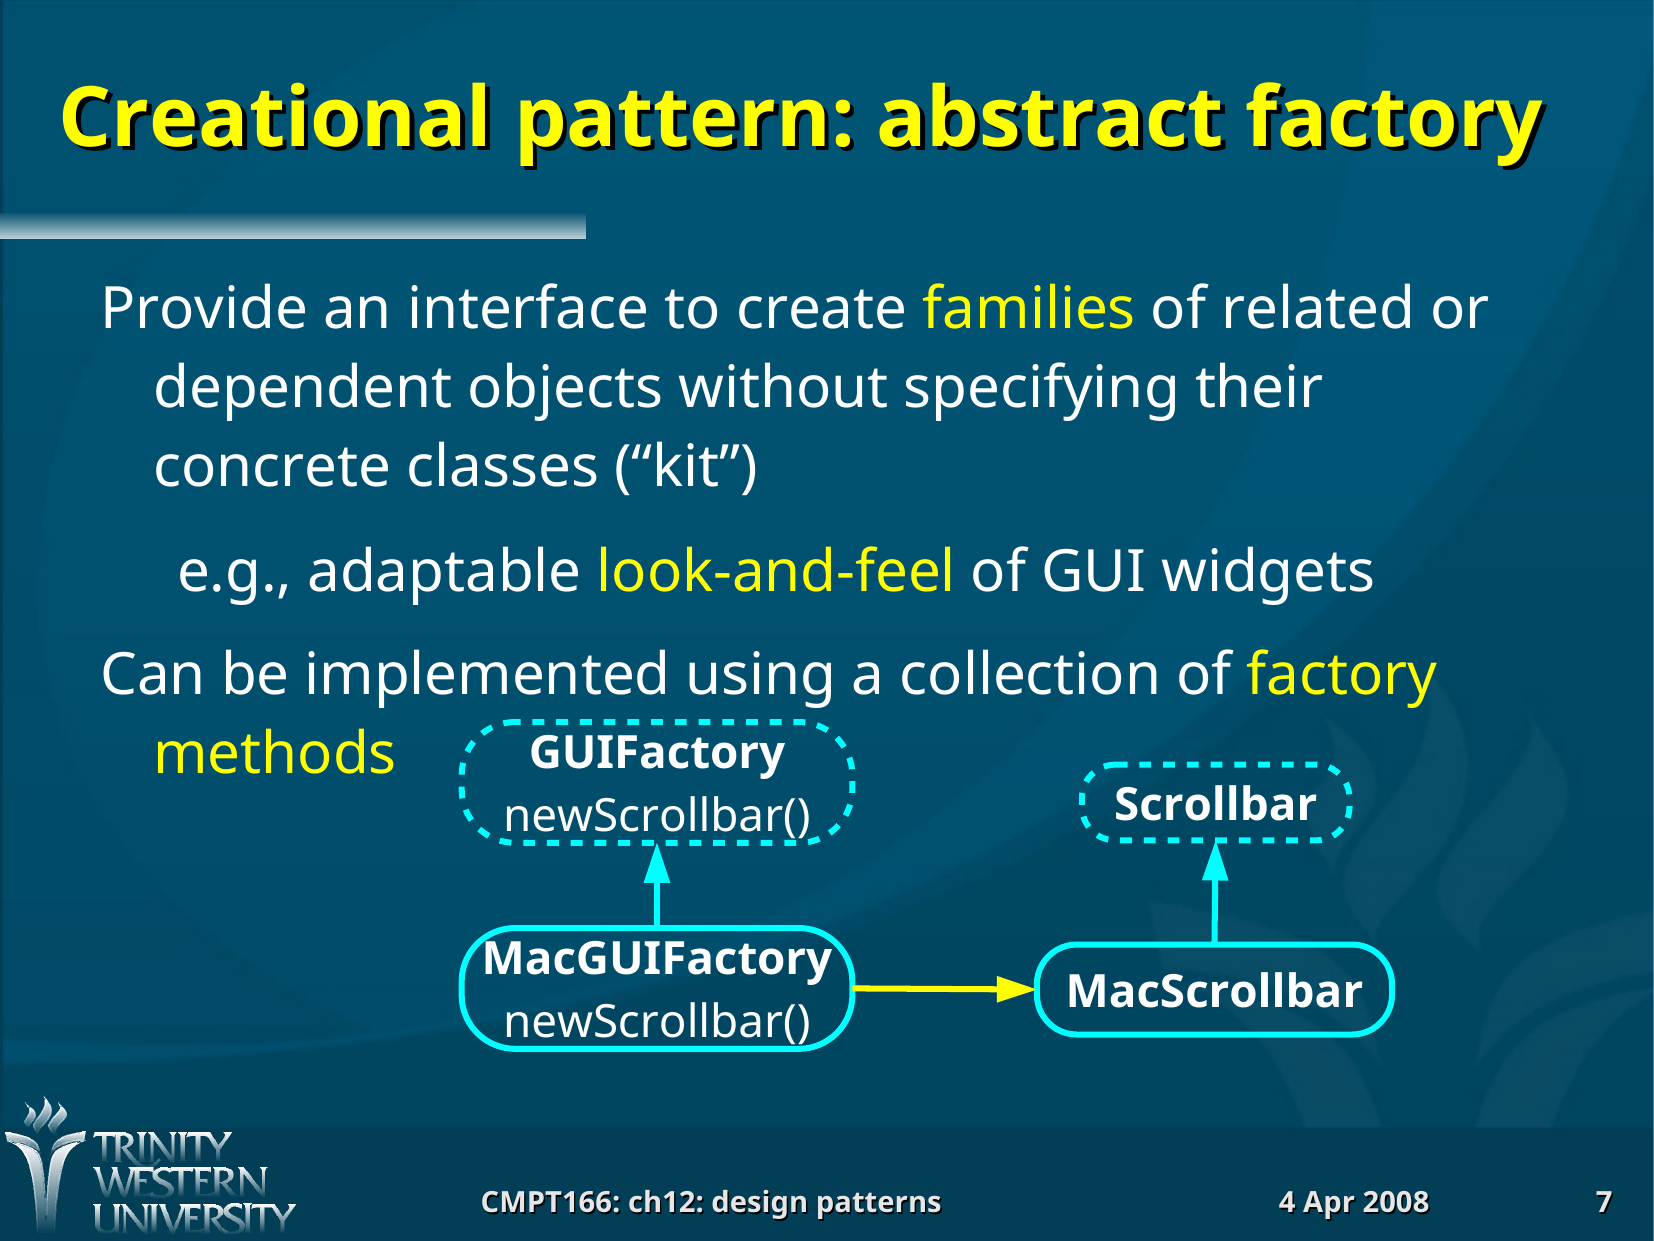

# Creational pattern: abstract factory
Provide an interface to create families of related or dependent objects without specifying their concrete classes (“kit”)
e.g., adaptable look-and-feel of GUI widgets
Can be implemented using a collection of factory methods
GUIFactory
newScrollbar()
Scrollbar
MacGUIFactory
newScrollbar()
MacScrollbar
CMPT166: ch12: design patterns
4 Apr 2008
7